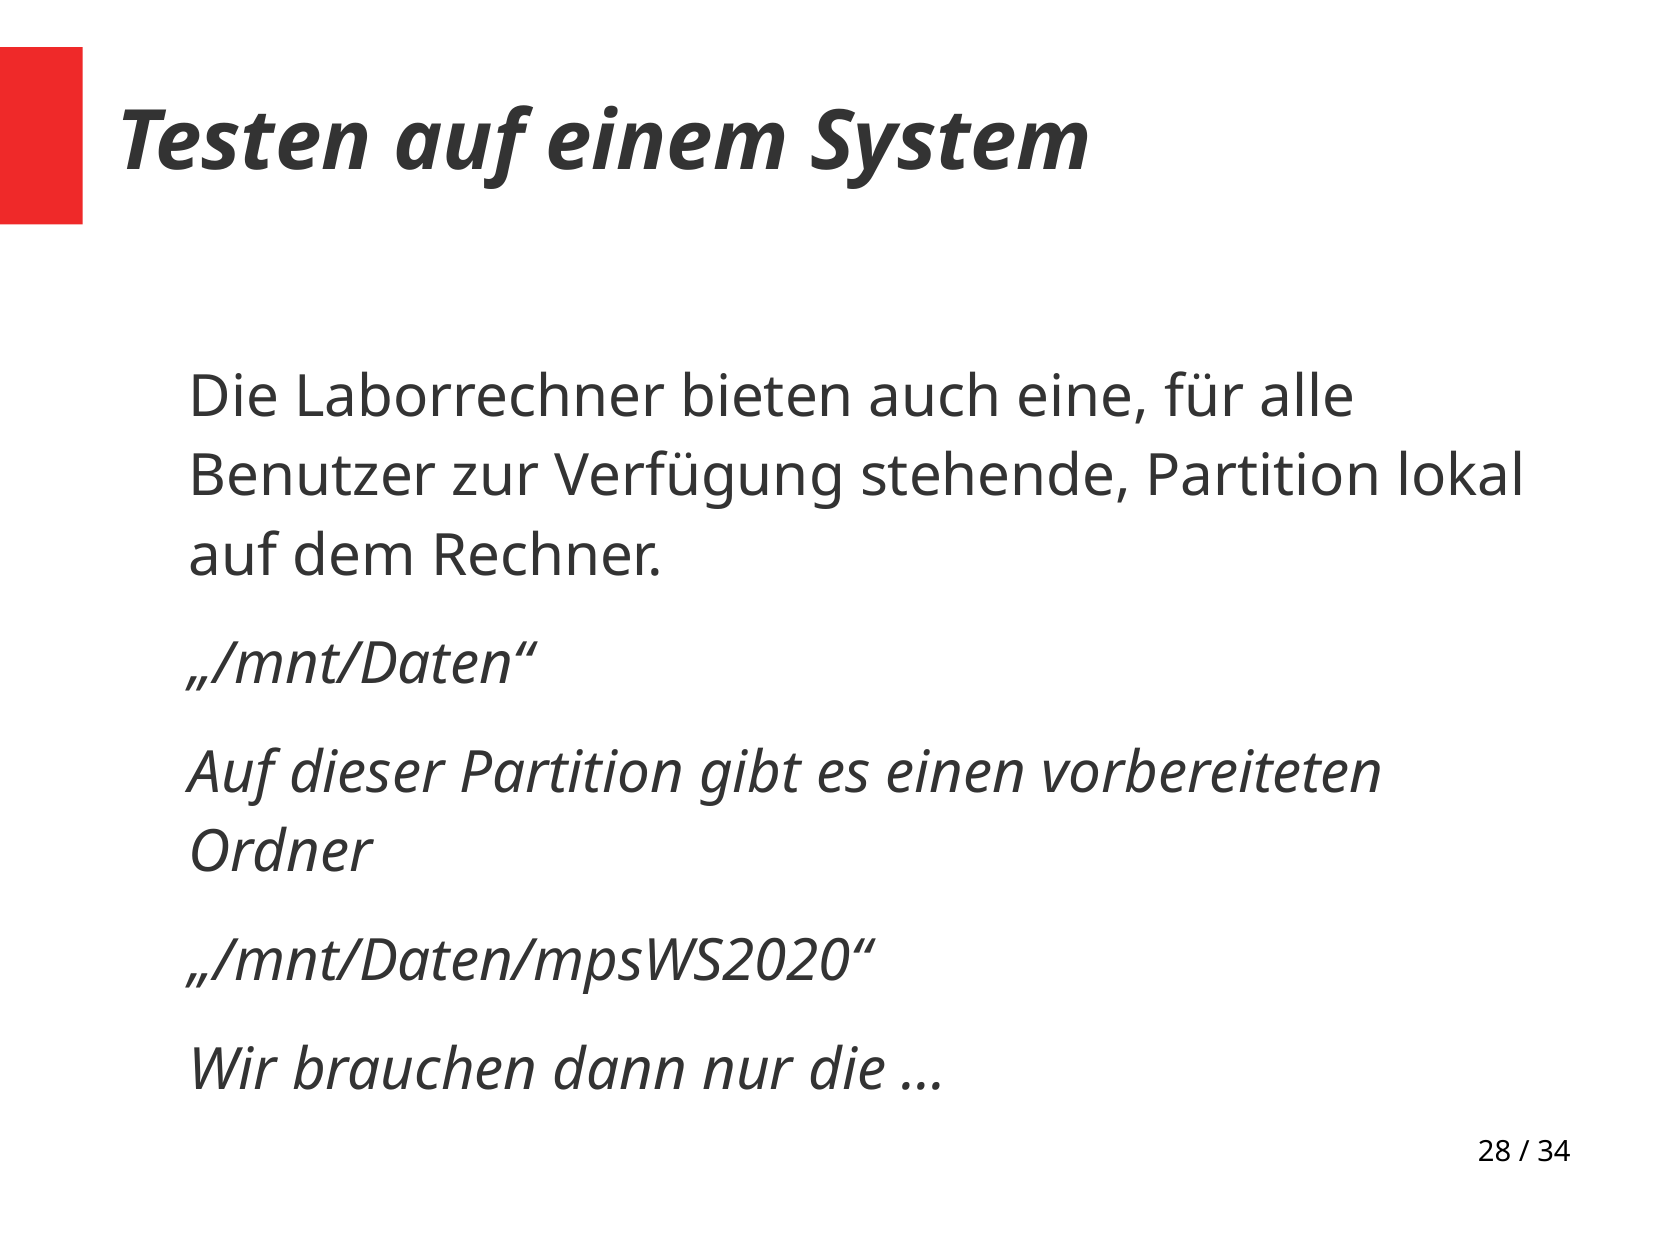

Testen auf einem System
# Die Laborrechner bieten auch eine, für alle Benutzer zur Verfügung stehende, Partition lokal auf dem Rechner.
„/mnt/Daten“
Auf dieser Partition gibt es einen vorbereiteten Ordner
„/mnt/Daten/mpsWS2020“
Wir brauchen dann nur die ...
28